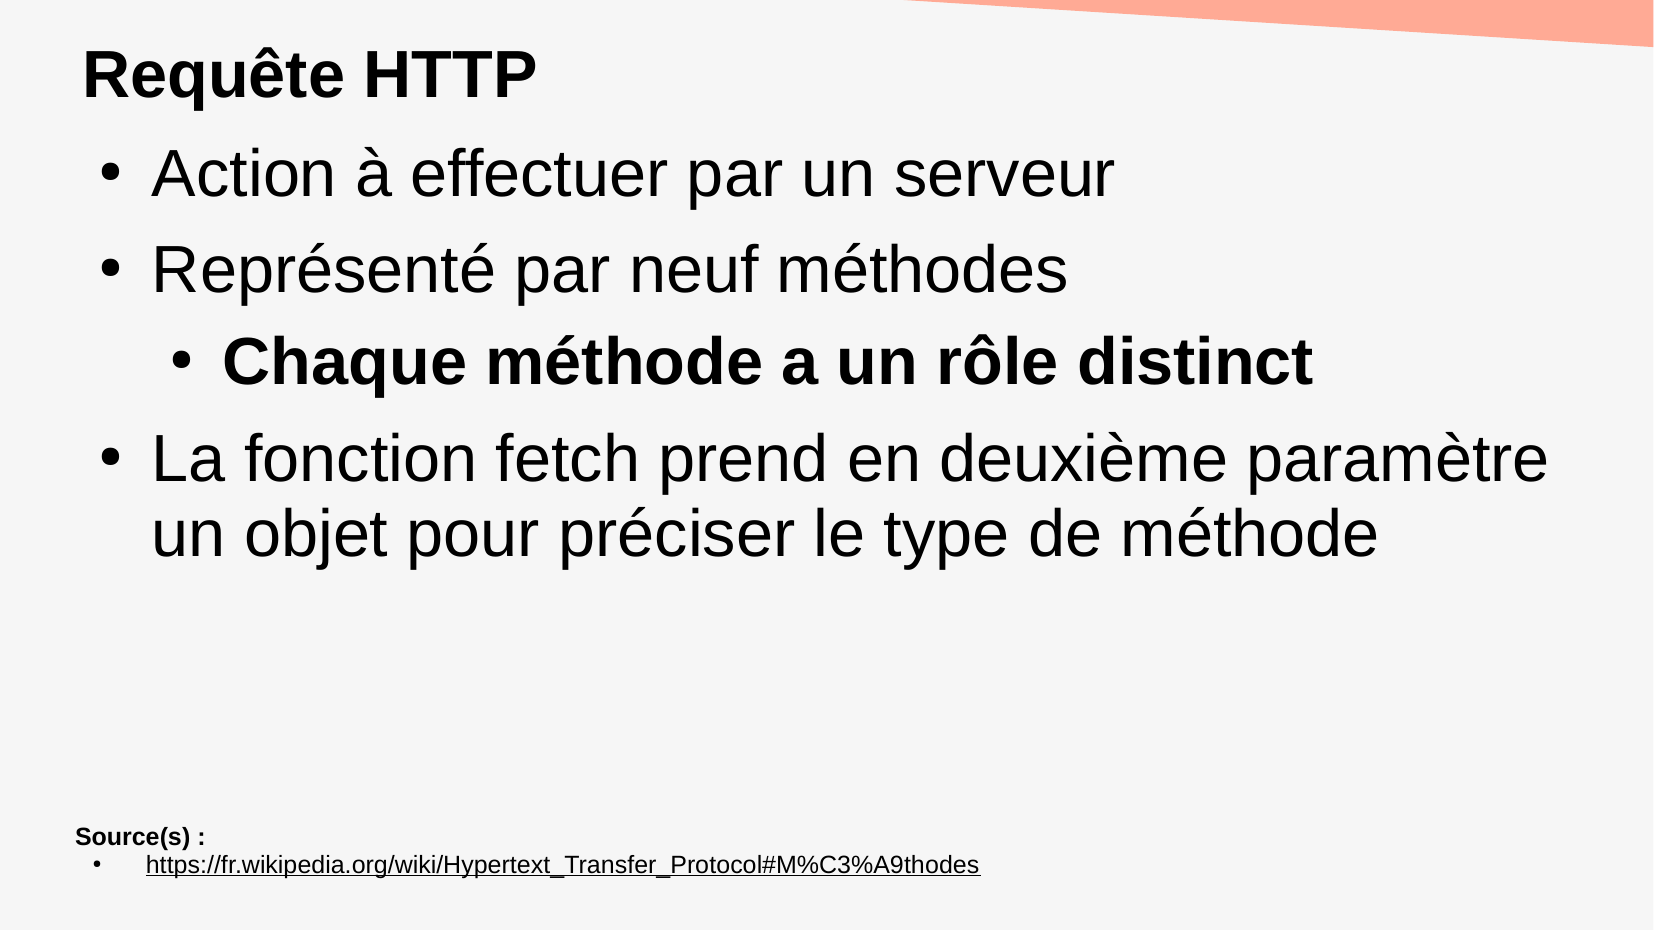

# Requête HTTP
Action à effectuer par un serveur
Représenté par neuf méthodes
Chaque méthode a un rôle distinct
La fonction fetch prend en deuxième paramètre un objet pour préciser le type de méthode
Source(s) :
https://fr.wikipedia.org/wiki/Hypertext_Transfer_Protocol#M%C3%A9thodes